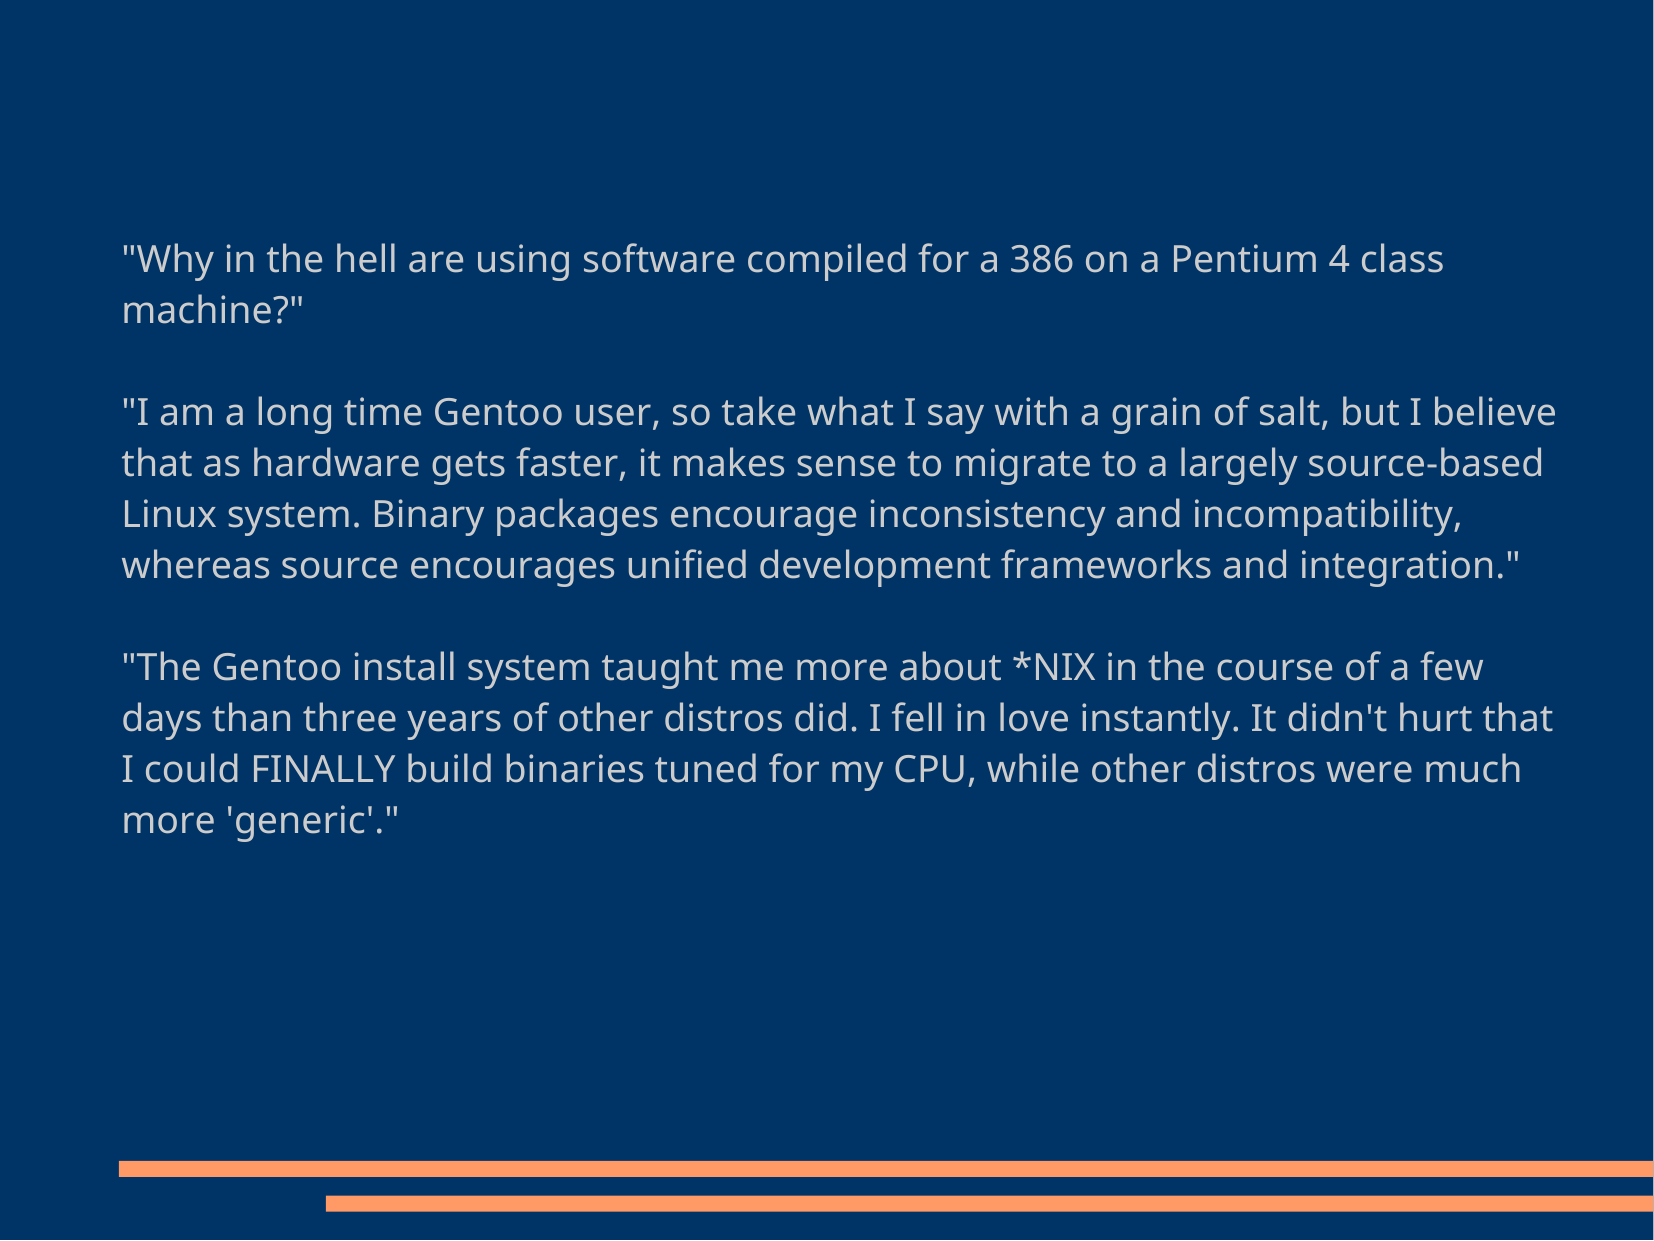

#
"Why in the hell are using software compiled for a 386 on a Pentium 4 class machine?"
"I am a long time Gentoo user, so take what I say with a grain of salt, but I believe that as hardware gets faster, it makes sense to migrate to a largely source-based Linux system. Binary packages encourage inconsistency and incompatibility, whereas source encourages unified development frameworks and integration."
"The Gentoo install system taught me more about *NIX in the course of a few days than three years of other distros did. I fell in love instantly. It didn't hurt that I could FINALLY build binaries tuned for my CPU, while other distros were much more 'generic'."